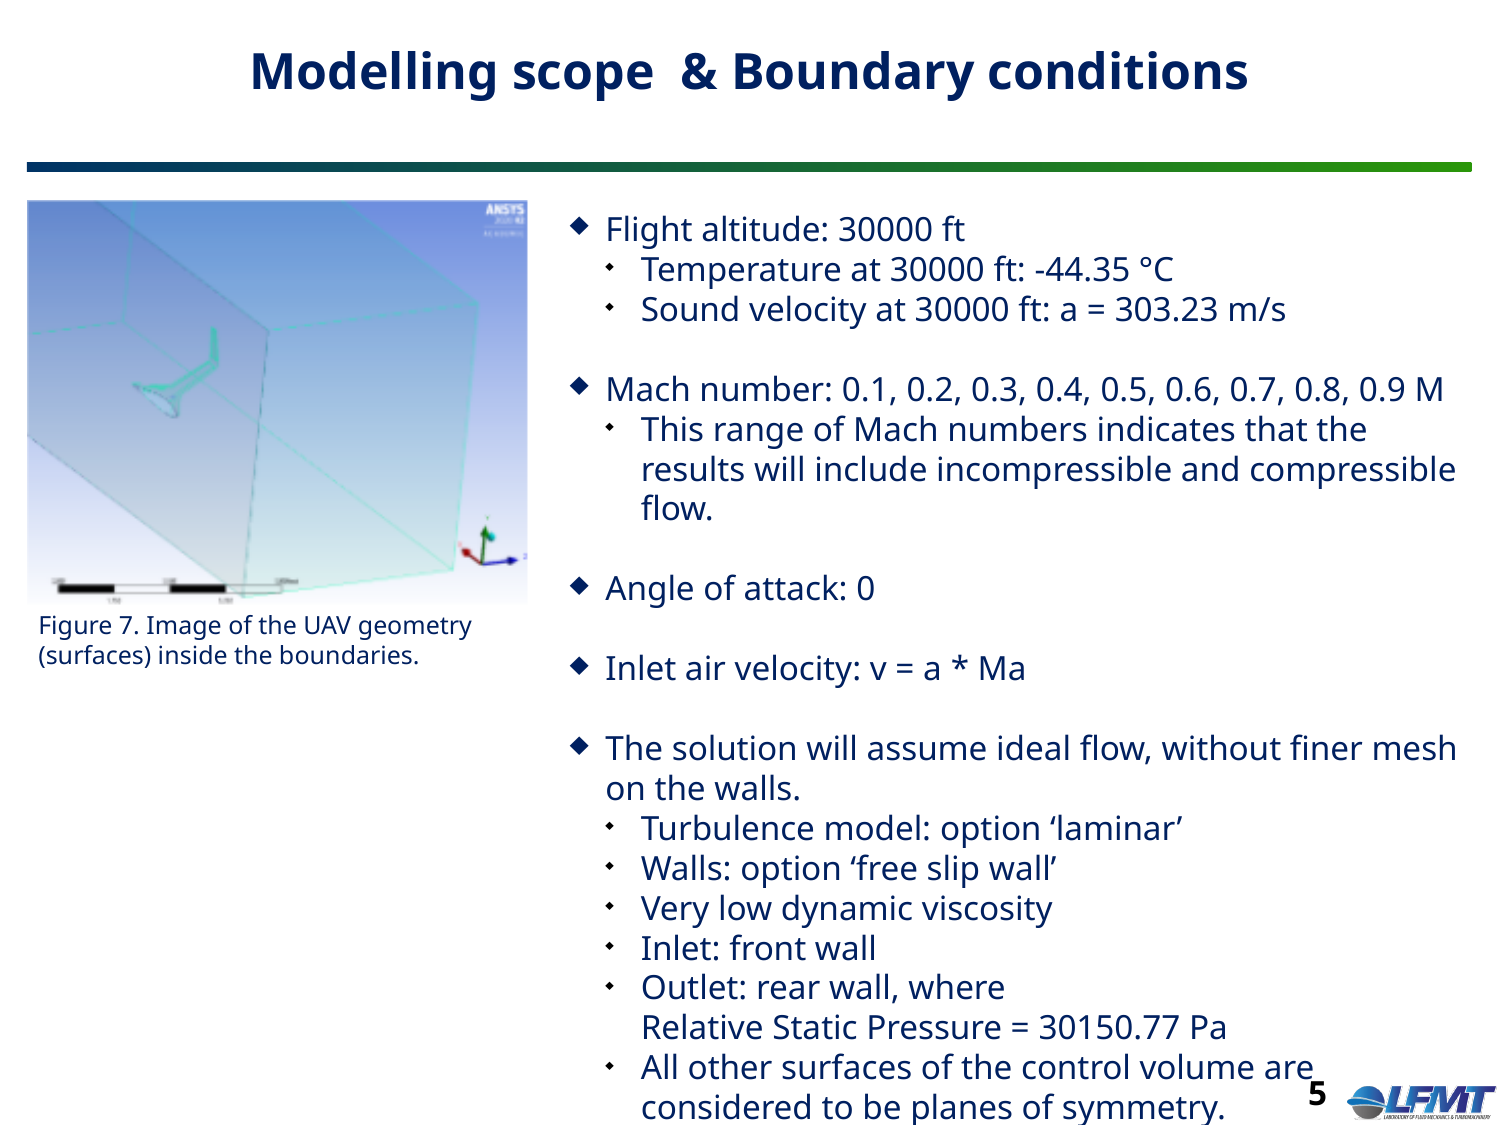

# Modelling scope & Boundary conditions
Flight altitude: 30000 ft
Temperature at 30000 ft: -44.35 °C
Sound velocity at 30000 ft: a = 303.23 m/s
Mach number: 0.1, 0.2, 0.3, 0.4, 0.5, 0.6, 0.7, 0.8, 0.9 M
This range of Mach numbers indicates that the results will include incompressible and compressible flow.
Angle of attack: 0
Inlet air velocity: v = a * Ma
The solution will assume ideal flow, without finer mesh on the walls.
Turbulence model: option ‘laminar’
Walls: option ‘free slip wall’
Very low dynamic viscosity
Inlet: front wall
Outlet: rear wall, where
Relative Static Pressure = 30150.77 Pa
All other surfaces of the control volume are considered to be planes of symmetry.
Figure 7. Image of the UAV geometry (surfaces) inside the boundaries.